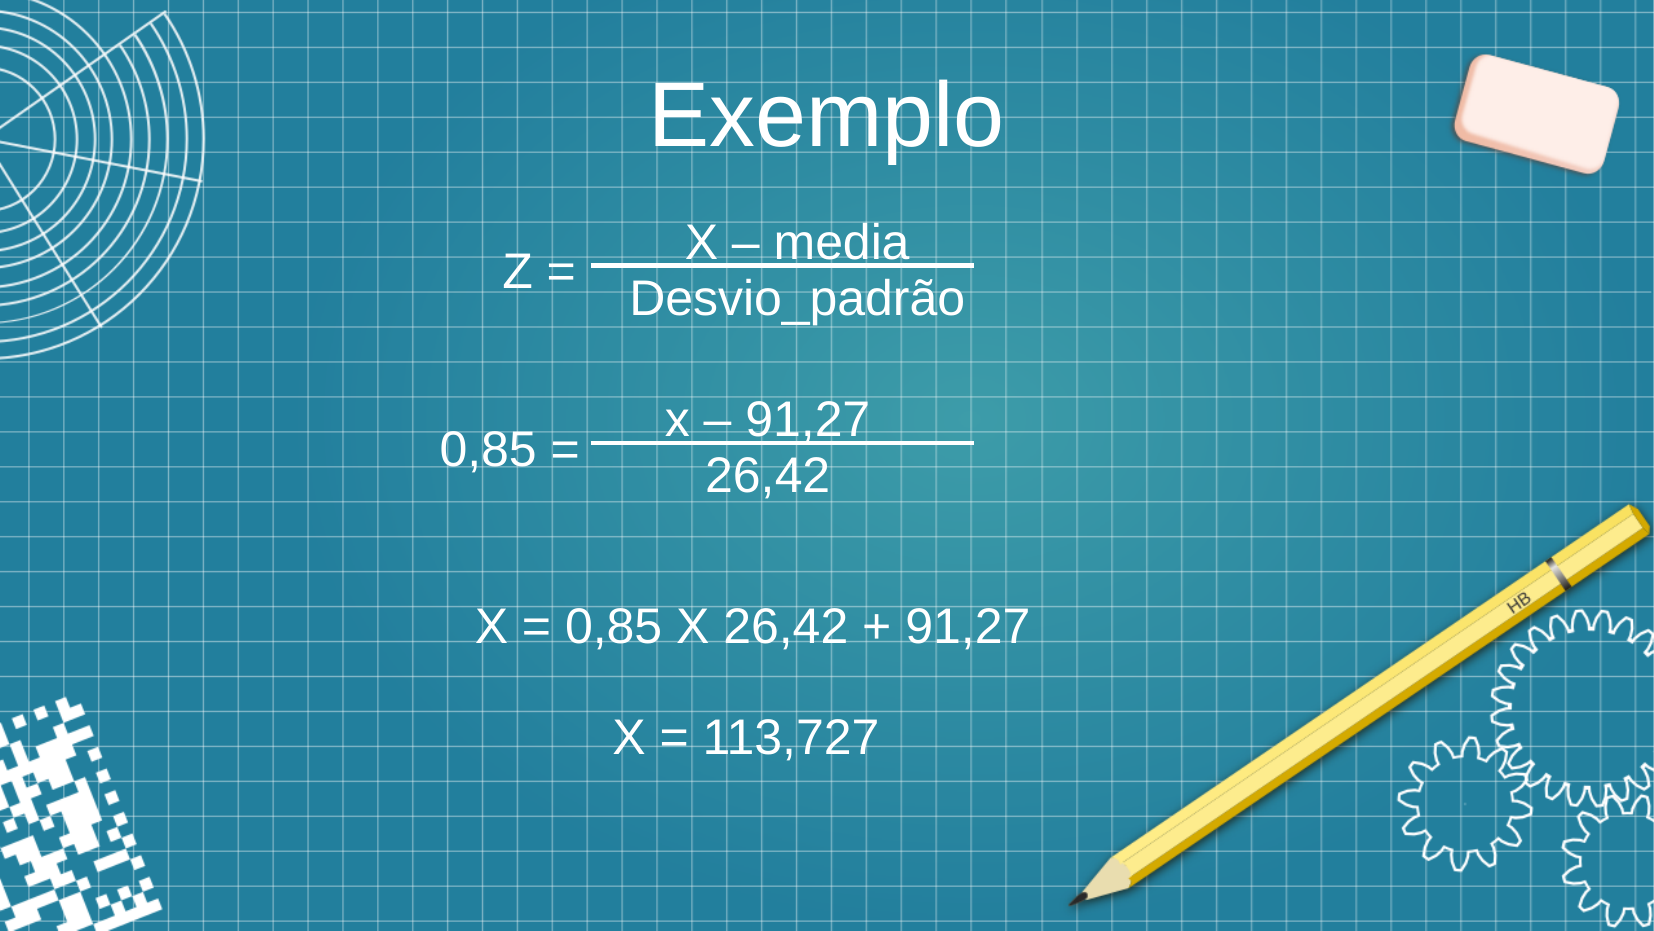

# Exemplo
X – media
Desvio_padrão
Z =
x – 91,27
26,42
0,85 =
X = 0,85 X 26,42 + 91,27
X = 113,727